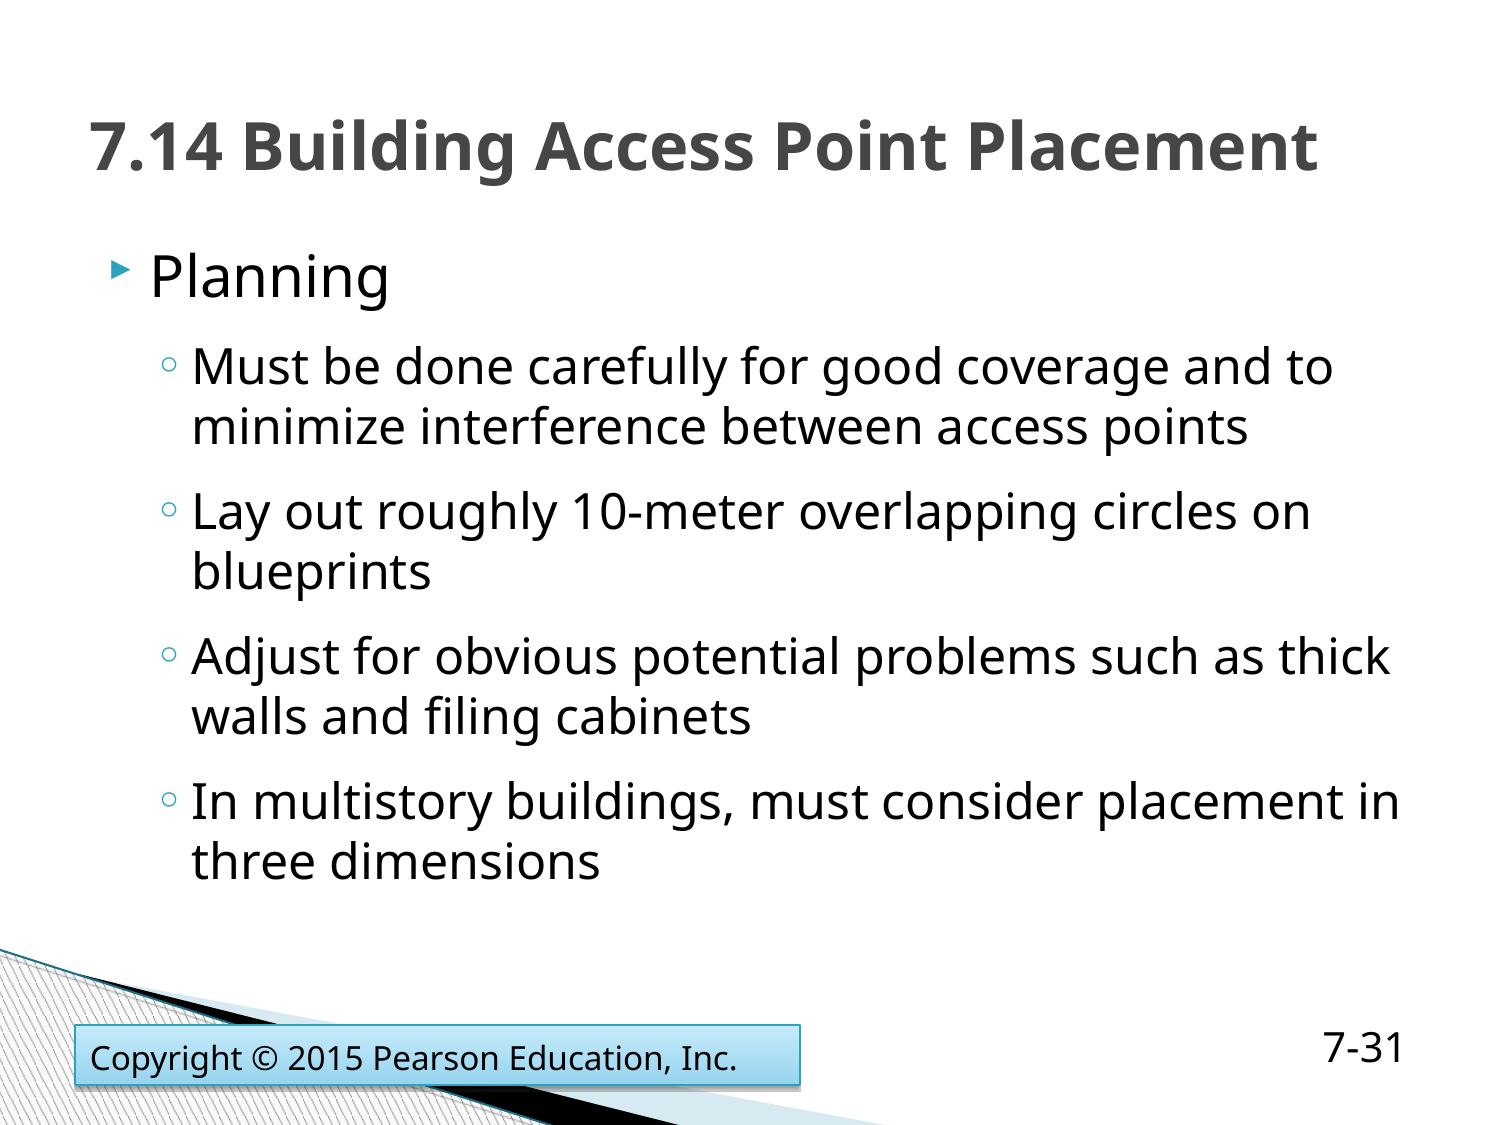

7.14 Building Access Point Placement
# Planning
Must be done carefully for good coverage and to minimize interference between access points
Lay out roughly 10-meter overlapping circles on blueprints
Adjust for obvious potential problems such as thick walls and filing cabinets
In multistory buildings, must consider placement in three dimensions
Copyright © 2015 Pearson Education, Inc.